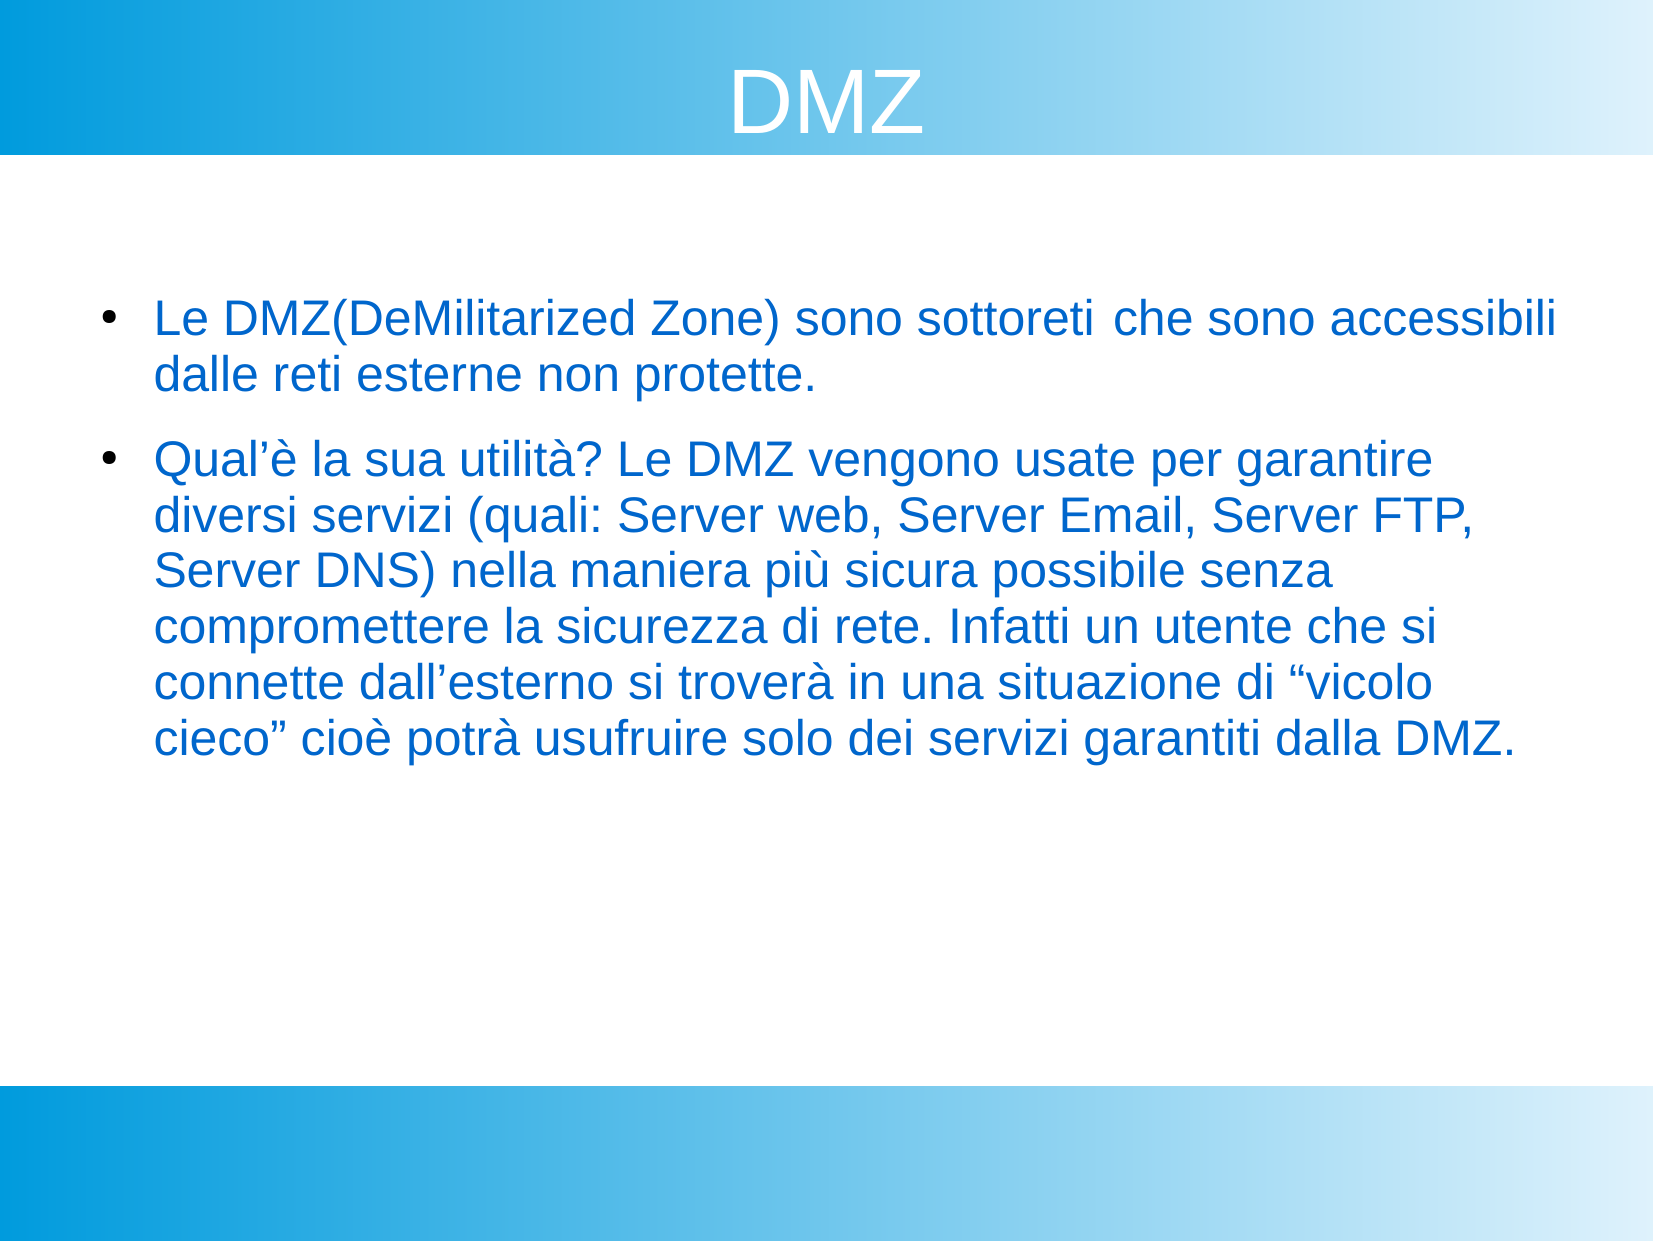

# DMZ
Le DMZ(DeMilitarized Zone) sono sottoreti 	che sono accessibili dalle reti esterne non protette.
Qual’è la sua utilità? Le DMZ vengono usate per garantire diversi servizi (quali: Server web, Server Email, Server FTP, Server DNS) nella maniera più sicura possibile senza compromettere la sicurezza di rete. Infatti un utente che si connette dall’esterno si troverà in una situazione di “vicolo cieco” cioè potrà usufruire solo dei servizi garantiti dalla DMZ.